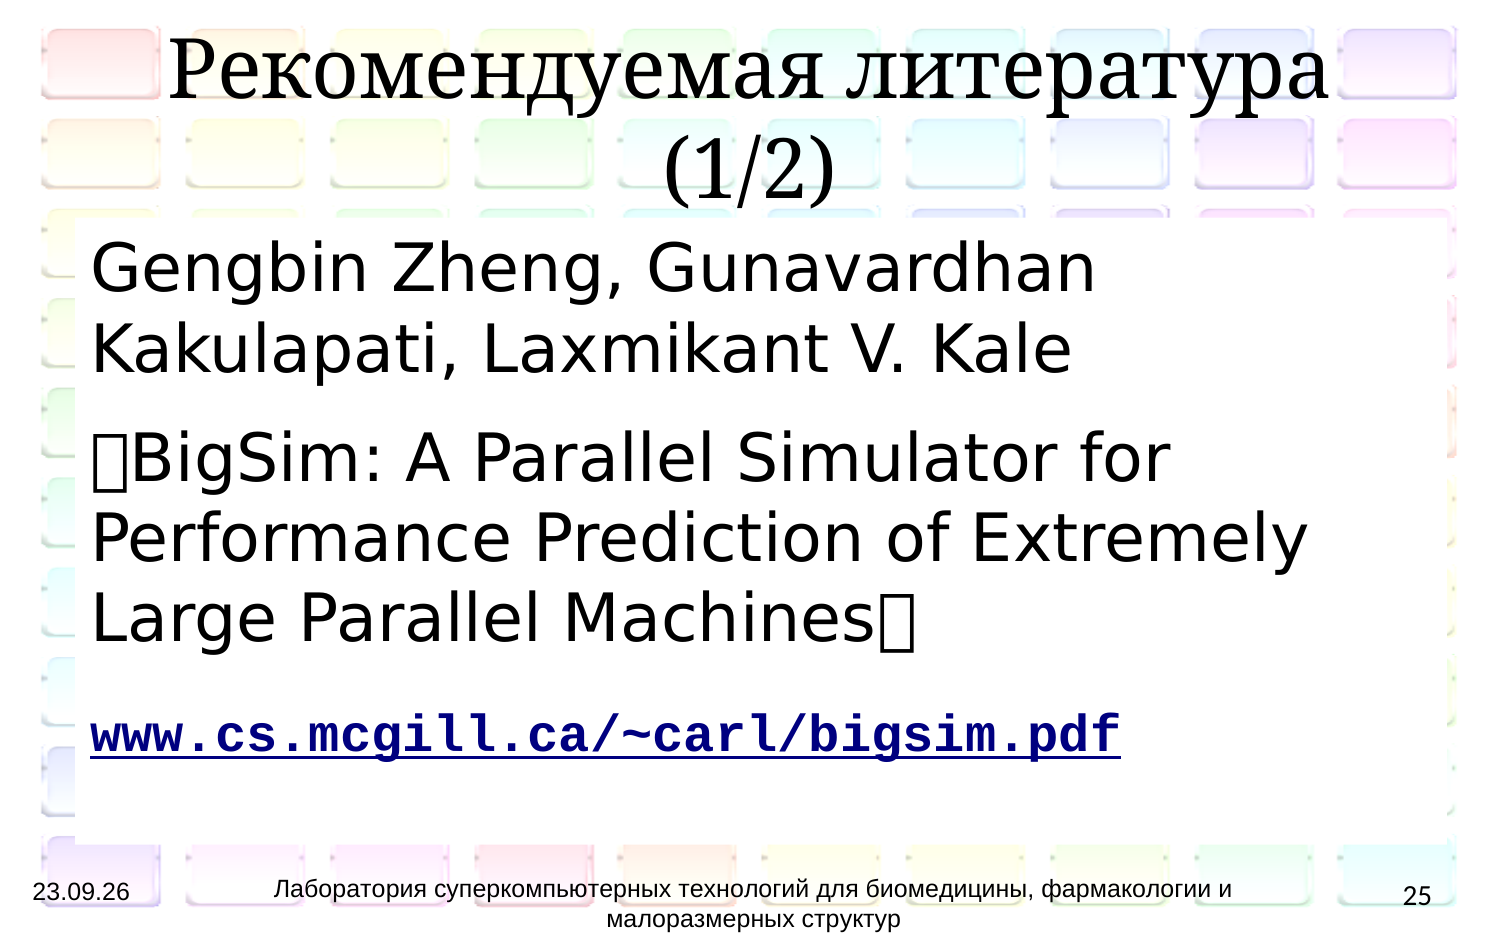

# Рекомендуемая литература (1/2)
Gengbin Zheng, Gunavardhan Kakulapati, Laxmikant V. Kale
BigSim: A Parallel Simulator for Performance Prediction of Extremely Large Parallel Machines
www.cs.mcgill.ca/~carl/bigsim.pdf
Лаборатория суперкомпьютерных технологий для биомедицины, фармакологии и малоразмерных структур